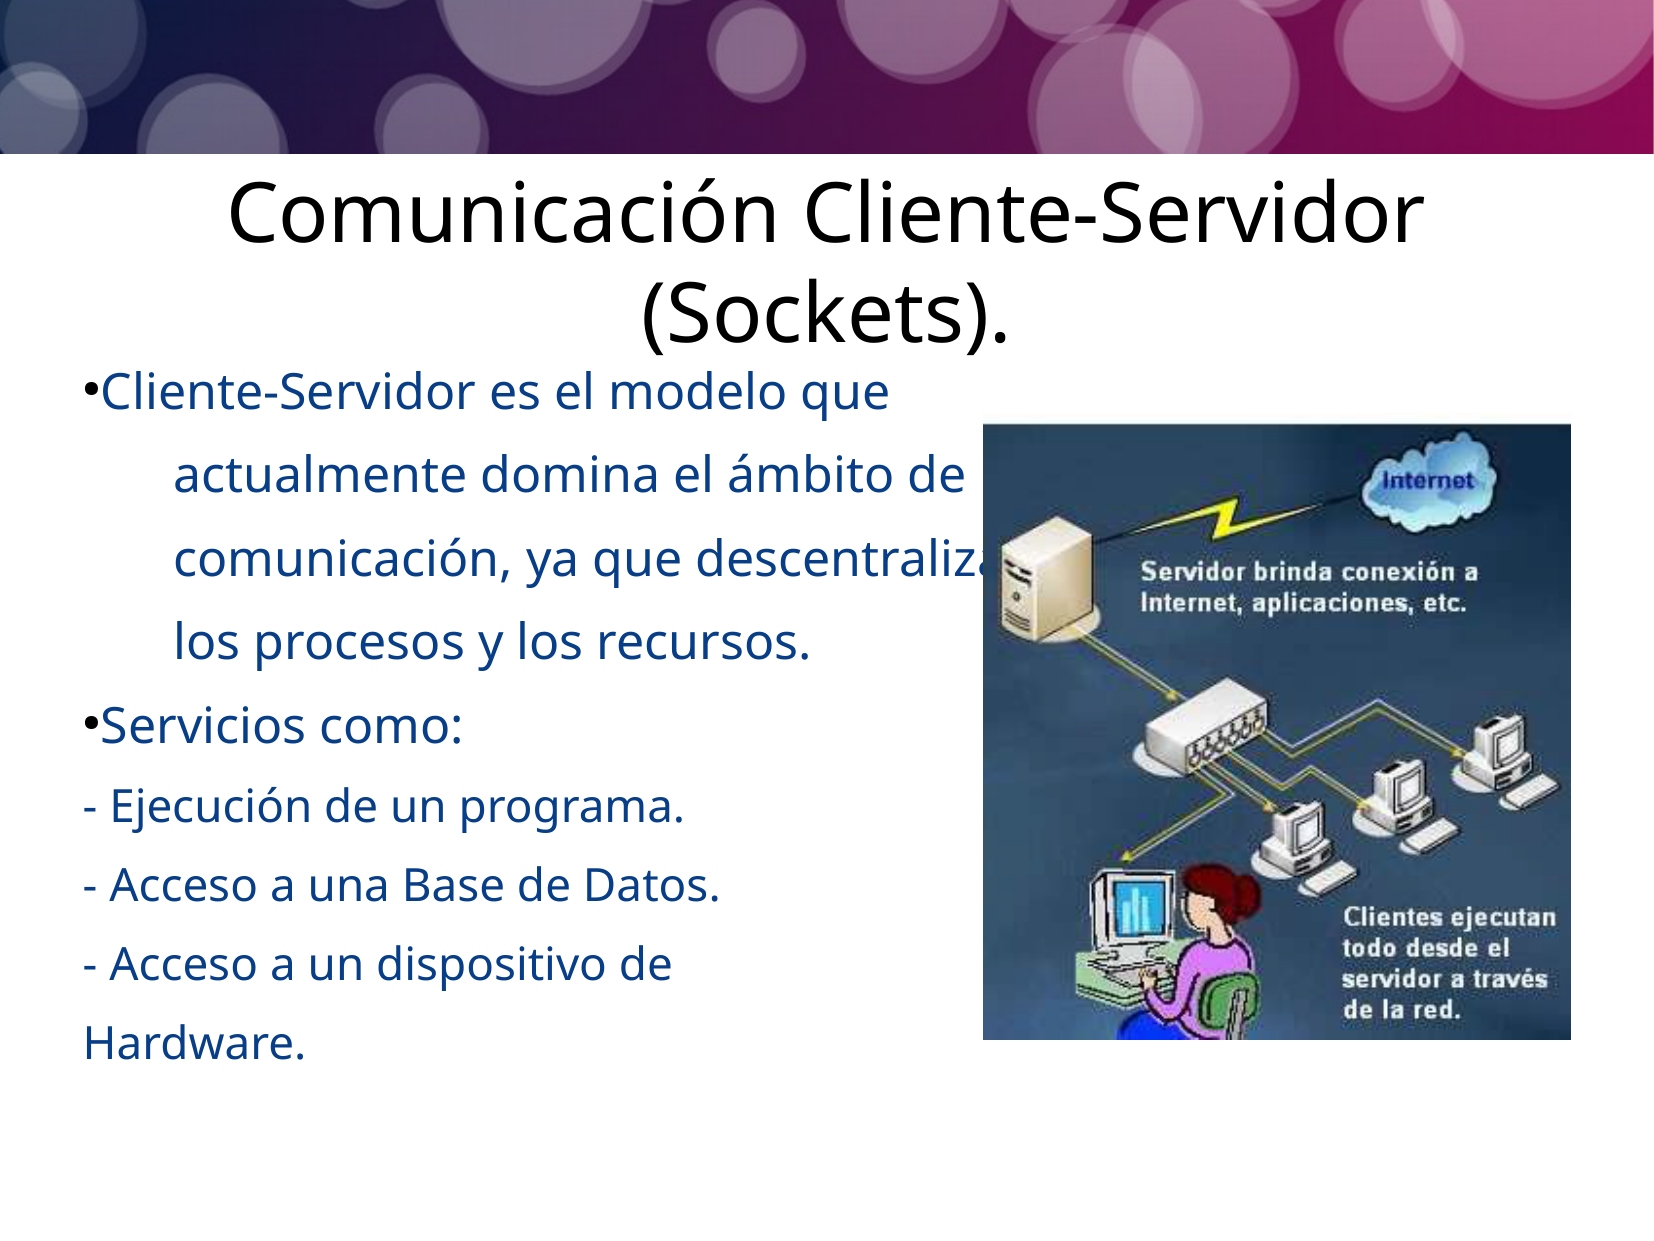

# Comunicación Cliente-Servidor (Sockets).
Cliente-Servidor es el modelo que
 actualmente domina el ámbito de
 comunicación, ya que descentraliza
 los procesos y los recursos.
Servicios como:
- Ejecución de un programa.
- Acceso a una Base de Datos.
- Acceso a un dispositivo de
Hardware.